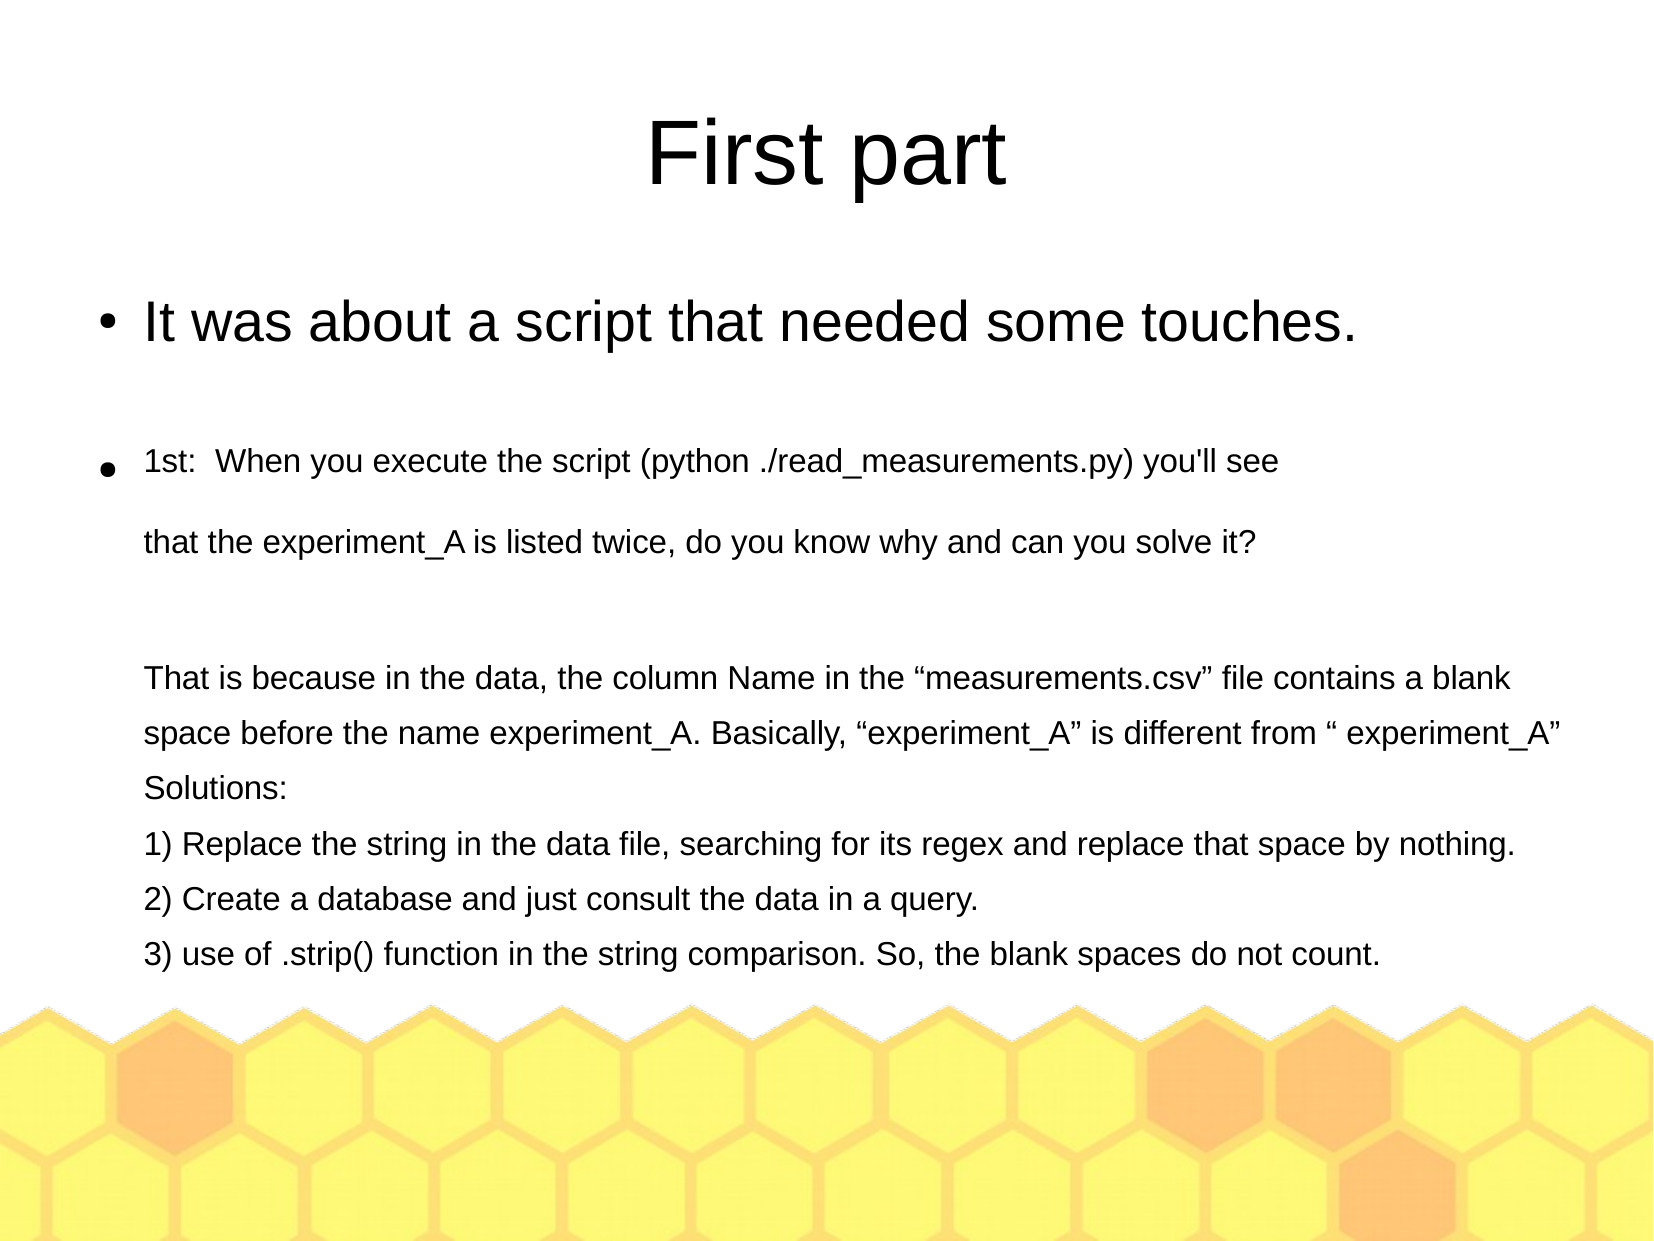

# First part
It was about a script that needed some touches.
1st: When you execute the script (python ./read_measurements.py) you'll see
that the experiment_A is listed twice, do you know why and can you solve it?
That is because in the data, the column Name in the “measurements.csv” file contains a blank space before the name experiment_A. Basically, “experiment_A” is different from “ experiment_A”
Solutions:
1) Replace the string in the data file, searching for its regex and replace that space by nothing.
2) Create a database and just consult the data in a query.
3) use of .strip() function in the string comparison. So, the blank spaces do not count.